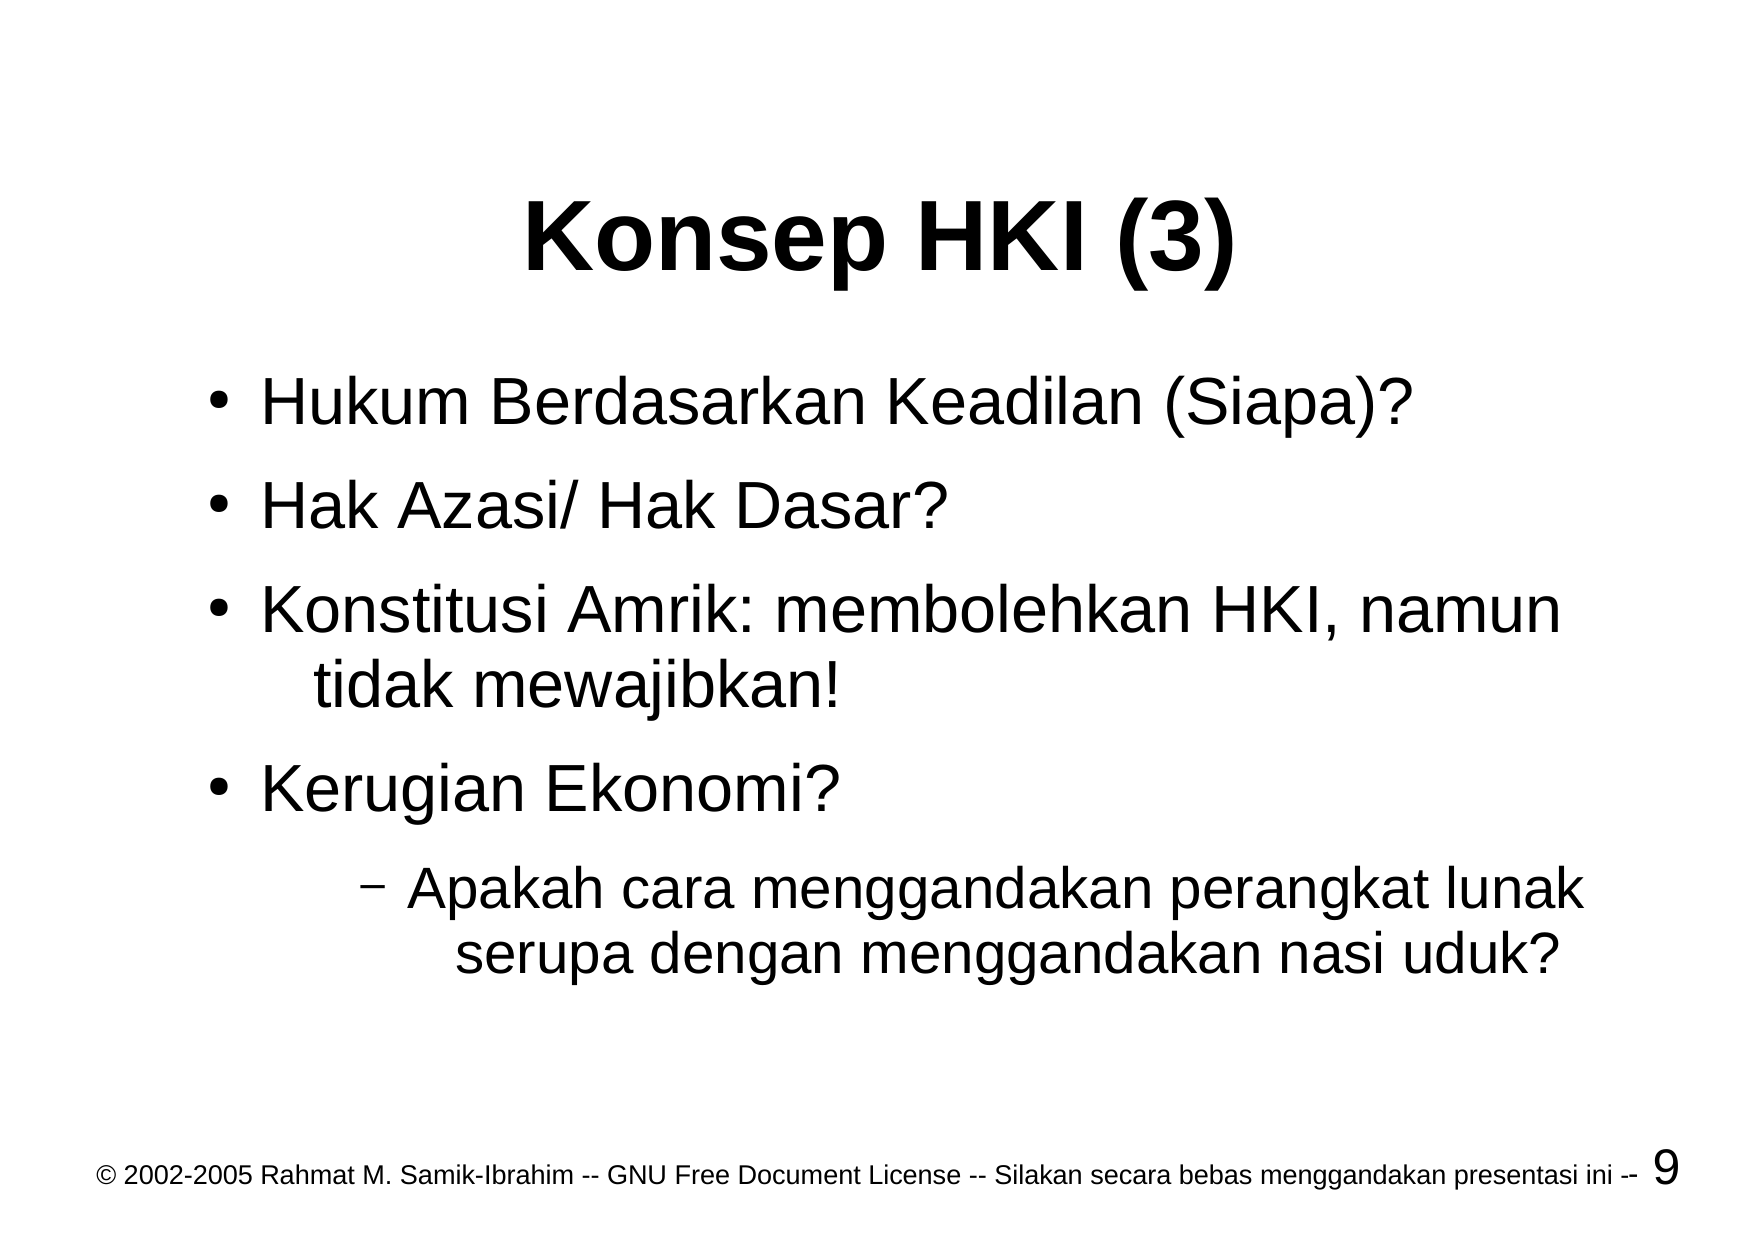

# Konsep HKI (3)
Hukum Berdasarkan Keadilan (Siapa)?
Hak Azasi/ Hak Dasar?
Konstitusi Amrik: membolehkan HKI, namun tidak mewajibkan!
Kerugian Ekonomi?
Apakah cara menggandakan perangkat lunak serupa dengan menggandakan nasi uduk?